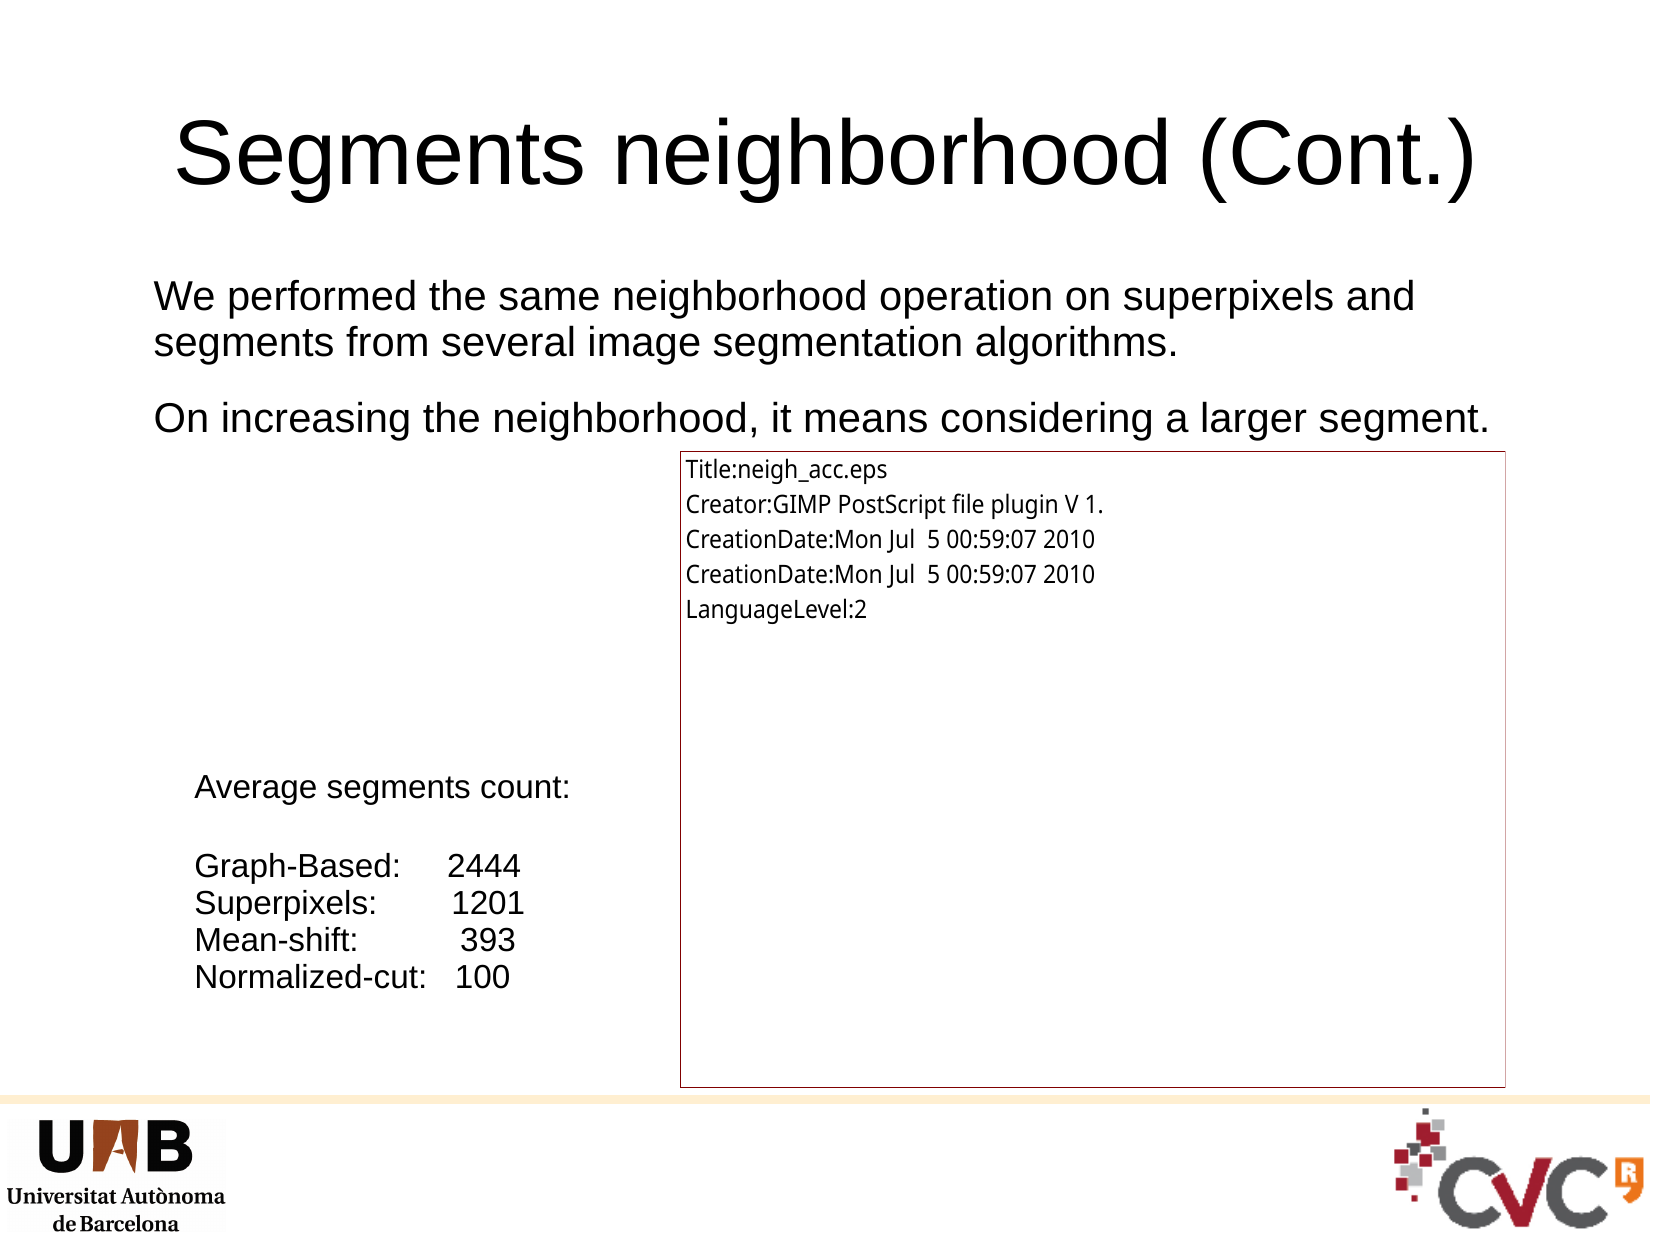

# Segments neighborhood (Cont.)
We performed the same neighborhood operation on superpixels and segments from several image segmentation algorithms.
On increasing the neighborhood, it means considering a larger segment.
Average segments count:
Graph-Based: 2444
Superpixels: 1201
Mean-shift: 393
Normalized-cut: 100